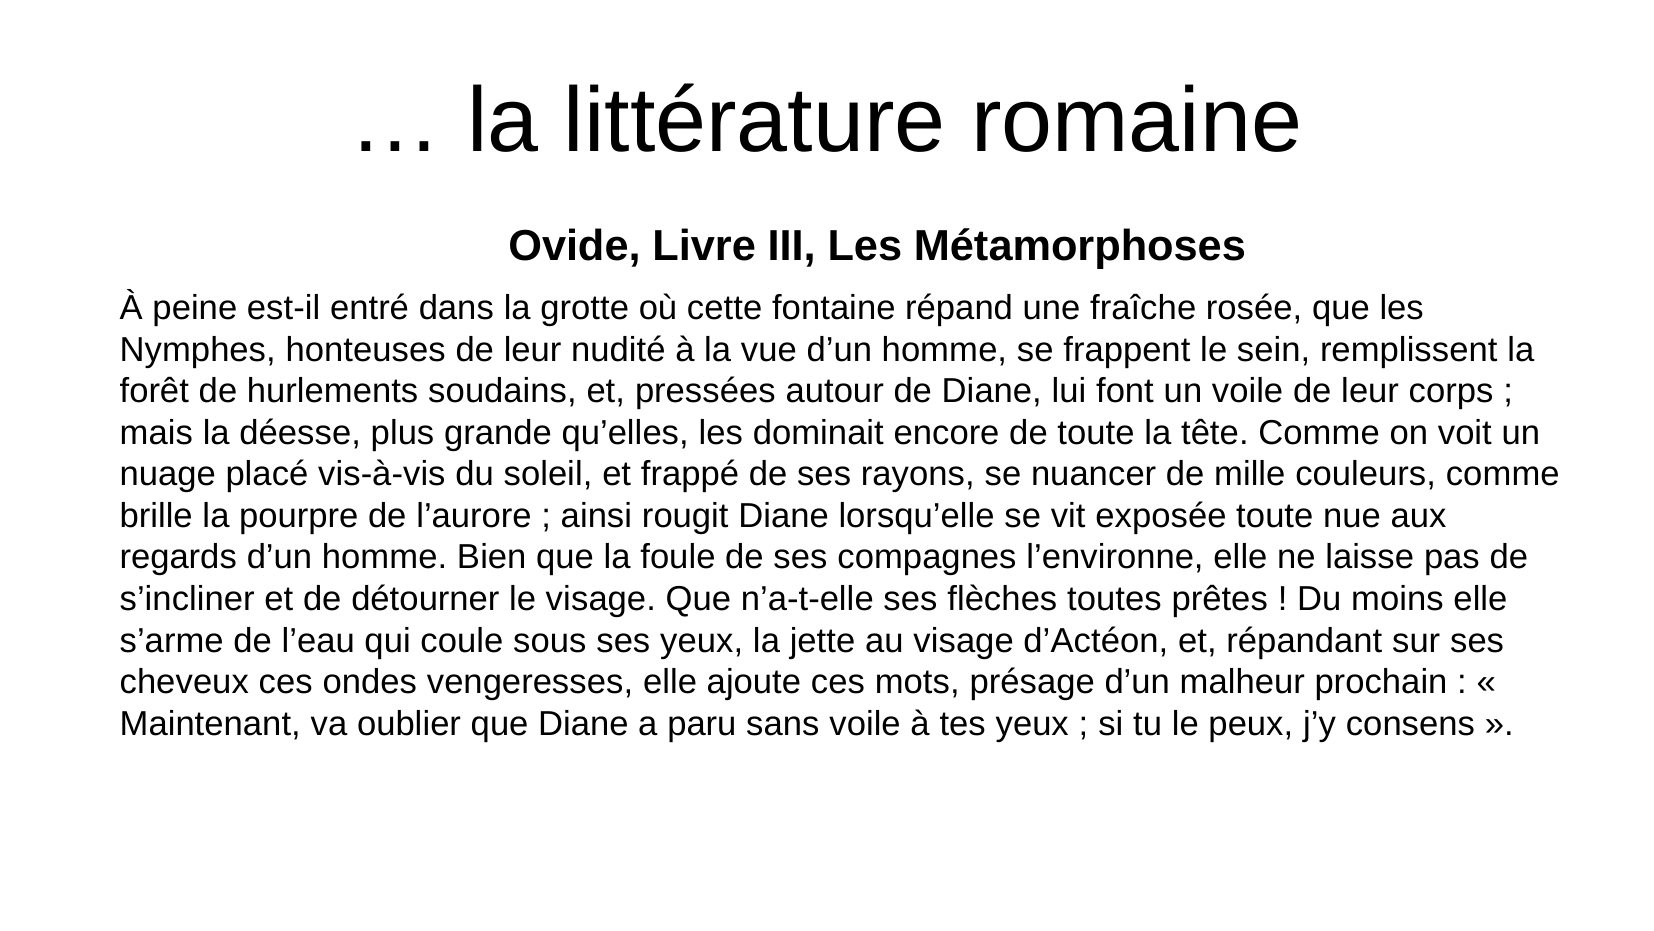

# … la littérature romaine
Ovide, Livre III, Les Métamorphoses
À peine est-il entré dans la grotte où cette fontaine répand une fraîche rosée, que les Nymphes, honteuses de leur nudité à la vue d’un homme, se frappent le sein, remplissent la forêt de hurlements soudains, et, pressées autour de Diane, lui font un voile de leur corps ; mais la déesse, plus grande qu’elles, les dominait encore de toute la tête. Comme on voit un nuage placé vis-à-vis du soleil, et frappé de ses rayons, se nuancer de mille couleurs, comme brille la pourpre de l’aurore ; ainsi rougit Diane lorsqu’elle se vit exposée toute nue aux regards d’un homme. Bien que la foule de ses compagnes l’environne, elle ne laisse pas de s’incliner et de détourner le visage. Que n’a-t-elle ses flèches toutes prêtes ! Du moins elle s’arme de l’eau qui coule sous ses yeux, la jette au visage d’Actéon, et, répandant sur ses cheveux ces ondes vengeresses, elle ajoute ces mots, présage d’un malheur prochain : « Maintenant, va oublier que Diane a paru sans voile à tes yeux ; si tu le peux, j’y consens ».